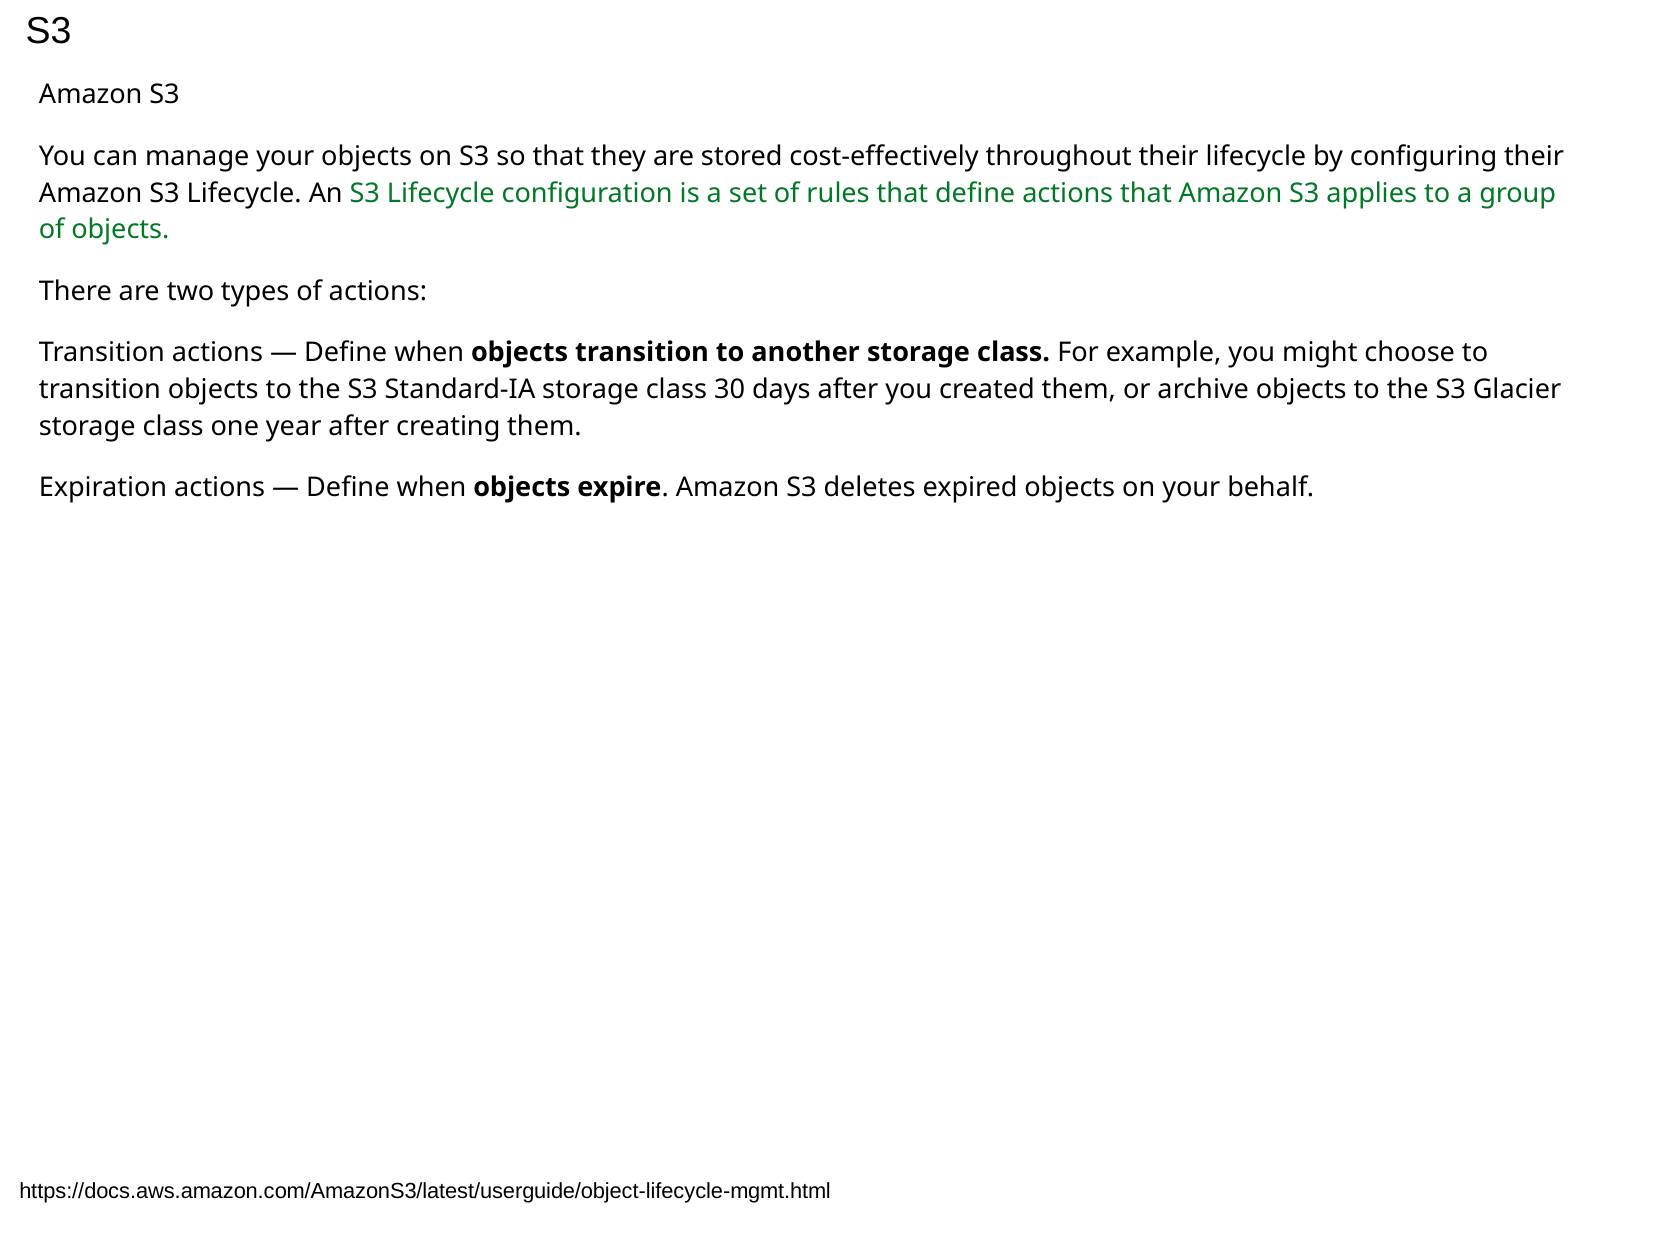

S3
Amazon S3
You can manage your objects on S3 so that they are stored cost-effectively throughout their lifecycle by configuring their Amazon S3 Lifecycle. An S3 Lifecycle configuration is a set of rules that define actions that Amazon S3 applies to a group of objects.
There are two types of actions:
Transition actions — Define when objects transition to another storage class. For example, you might choose to transition objects to the S3 Standard-IA storage class 30 days after you created them, or archive objects to the S3 Glacier storage class one year after creating them.
Expiration actions — Define when objects expire. Amazon S3 deletes expired objects on your behalf.
https://docs.aws.amazon.com/AmazonS3/latest/userguide/object-lifecycle-mgmt.html